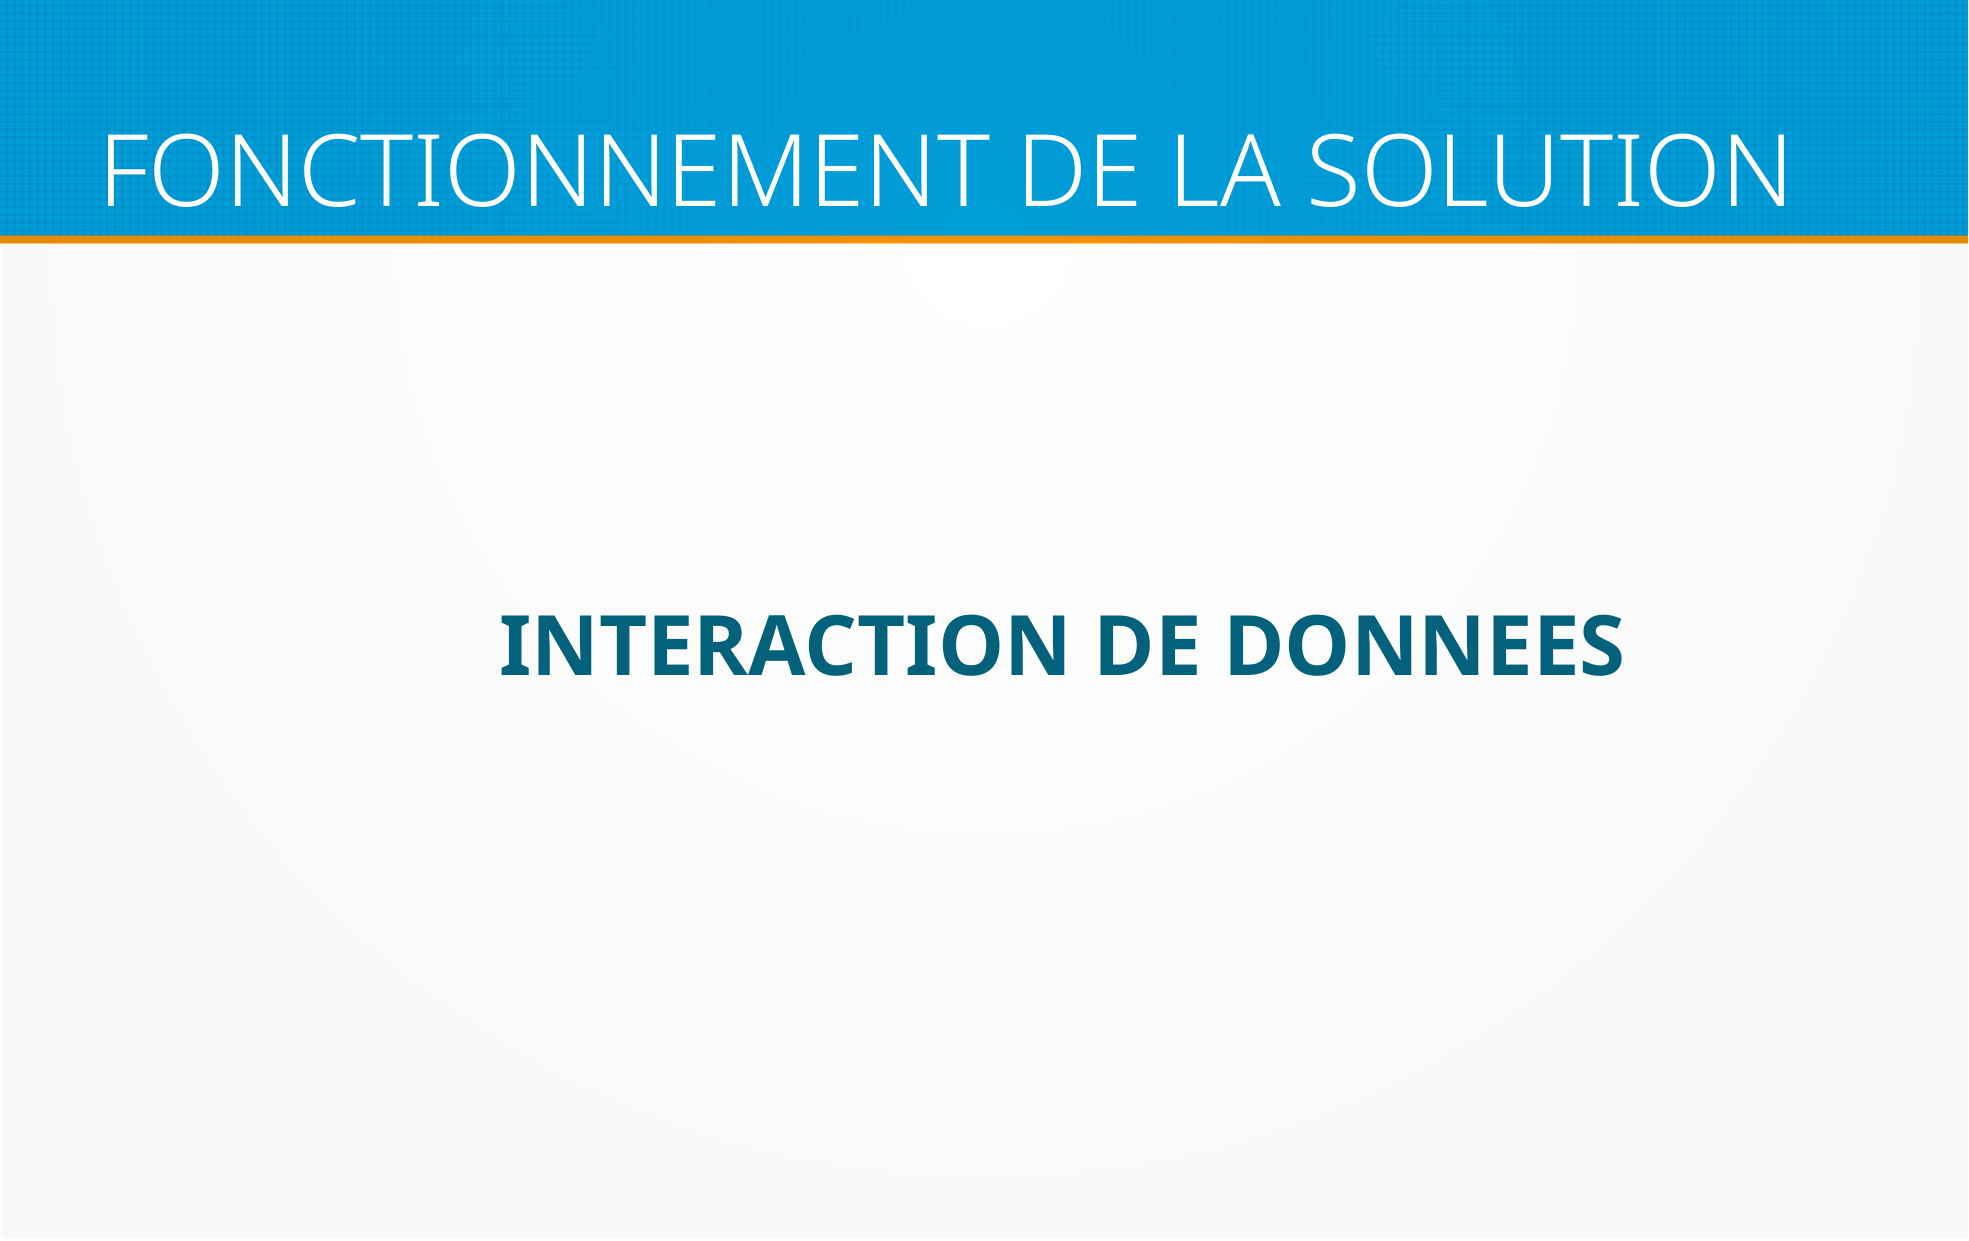

FONCTIONNEMENT DE LA SOLUTION
# INTERACTION DE DONNEES